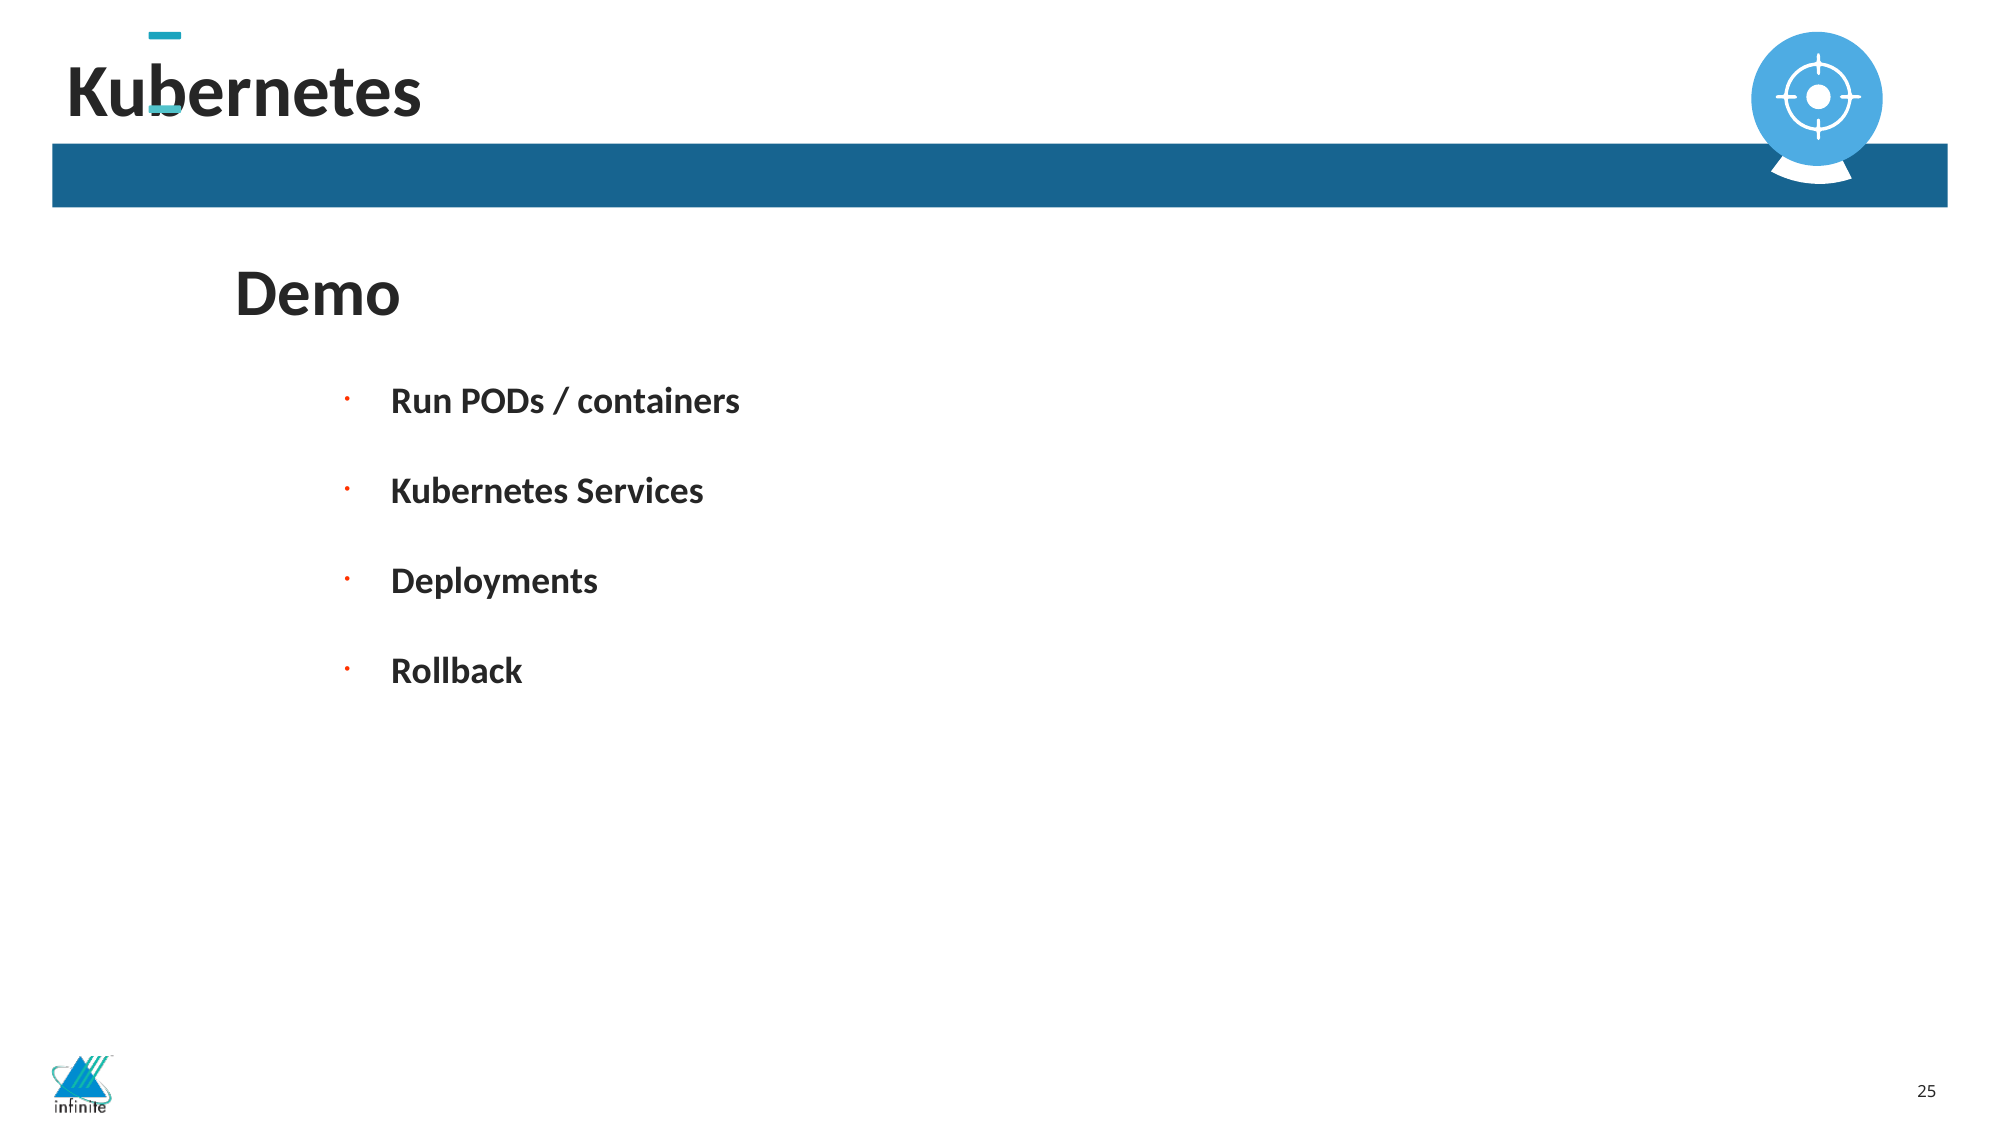

Kubernetes
Demo
Run PODs / containers
Kubernetes Services
Deployments
Rollback